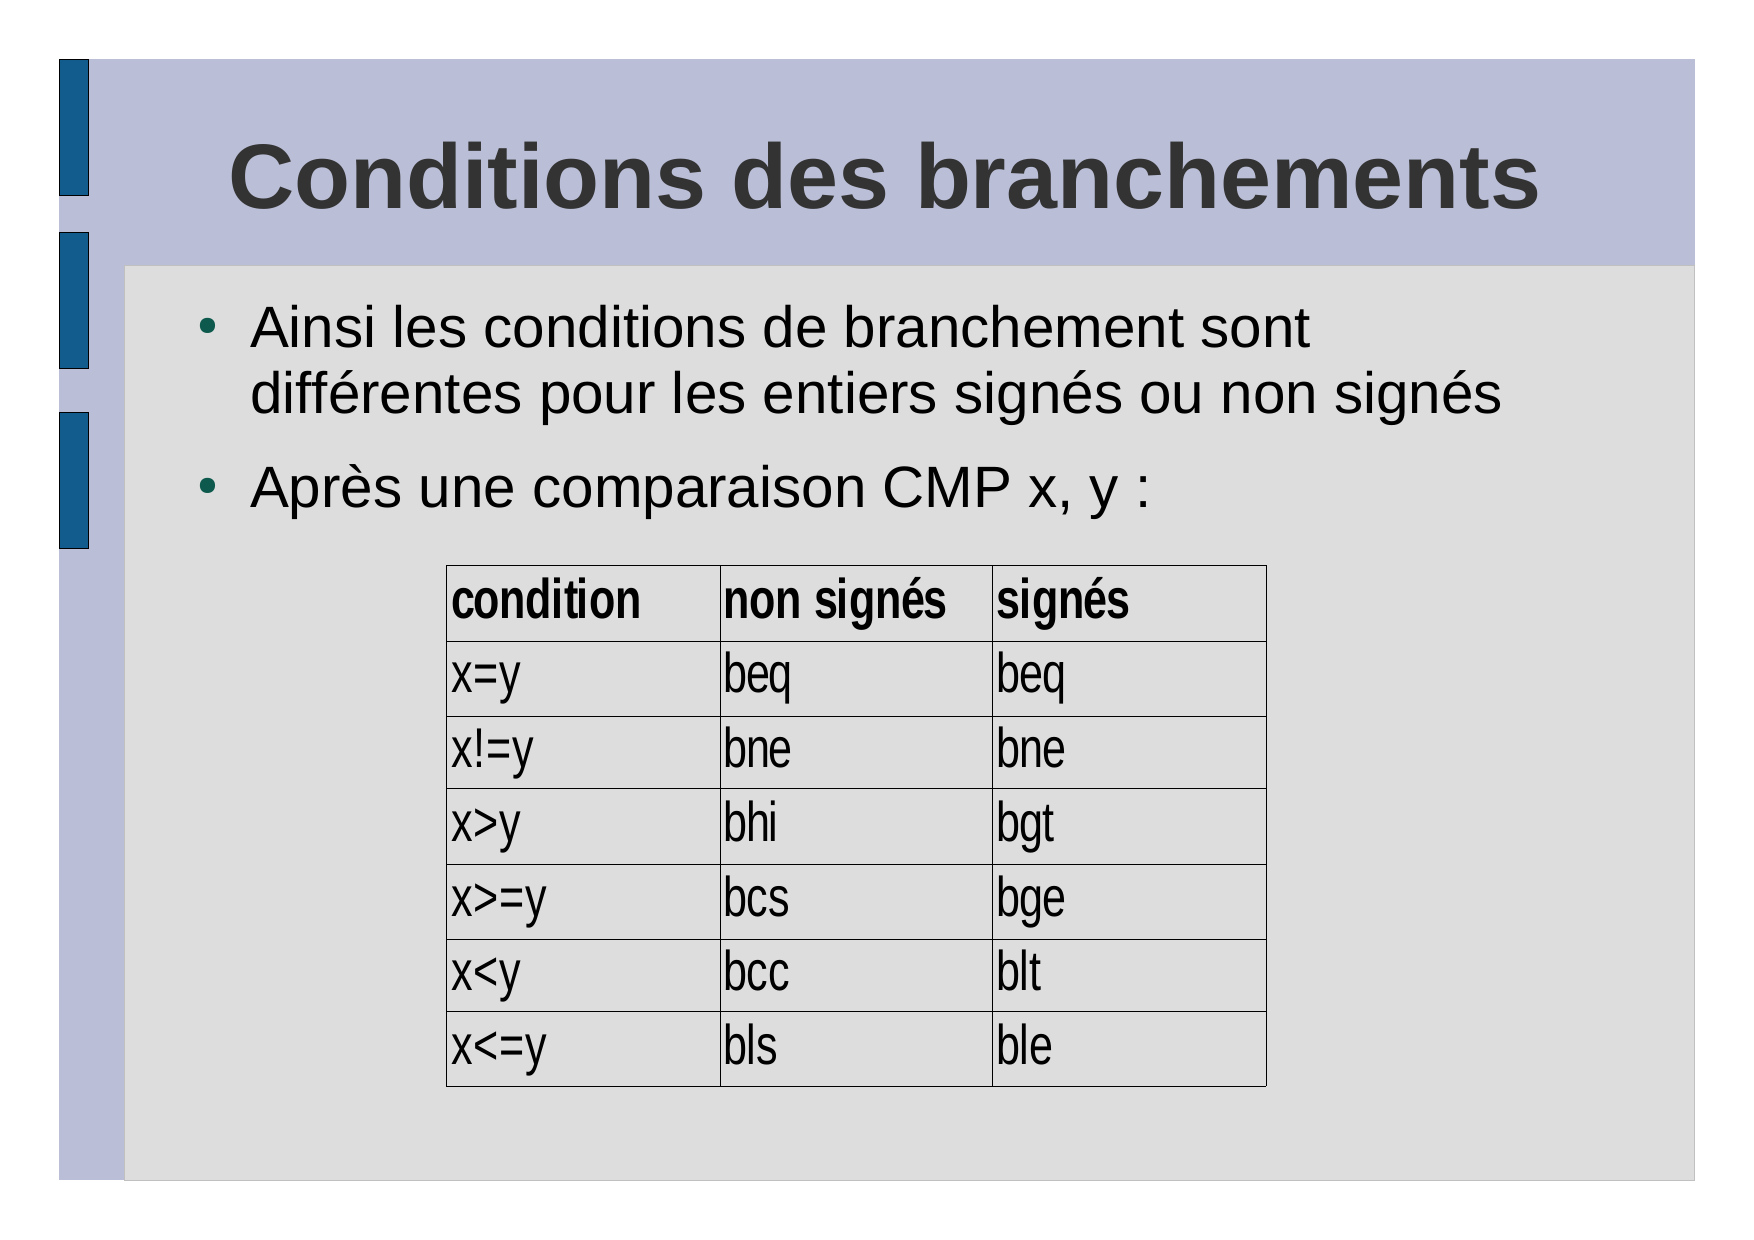

# Conditions des branchements
Ainsi les conditions de branchement sont différentes pour les entiers signés ou non signés
Après une comparaison CMP x, y :